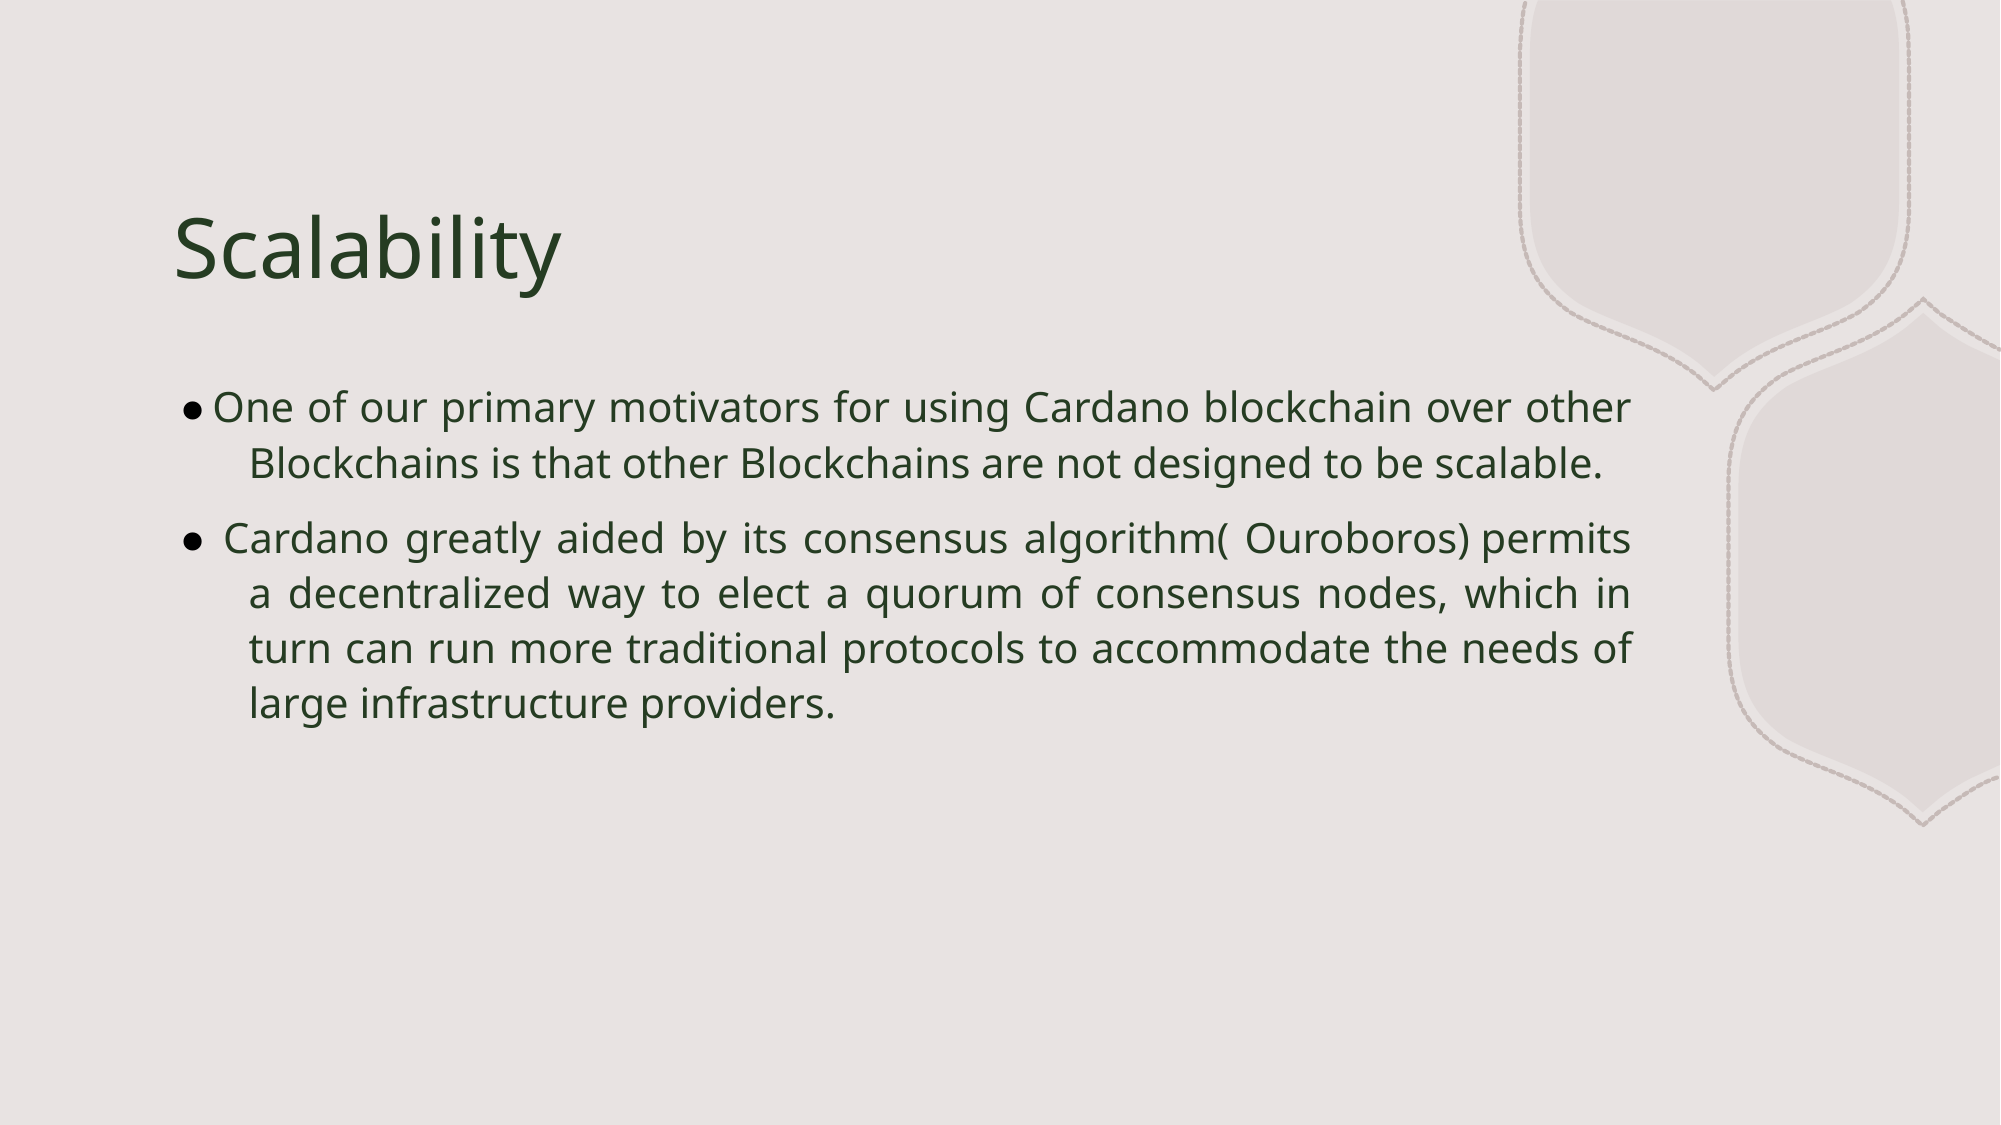

# Scalability
One of our primary motivators for using Cardano blockchain over other Blockchains is that other Blockchains are not designed to be scalable.
 Cardano greatly aided by its consensus algorithm( Ouroboros) permits a decentralized way to elect a quorum of consensus nodes, which in turn can run more traditional protocols to accommodate the needs of large infrastructure providers.